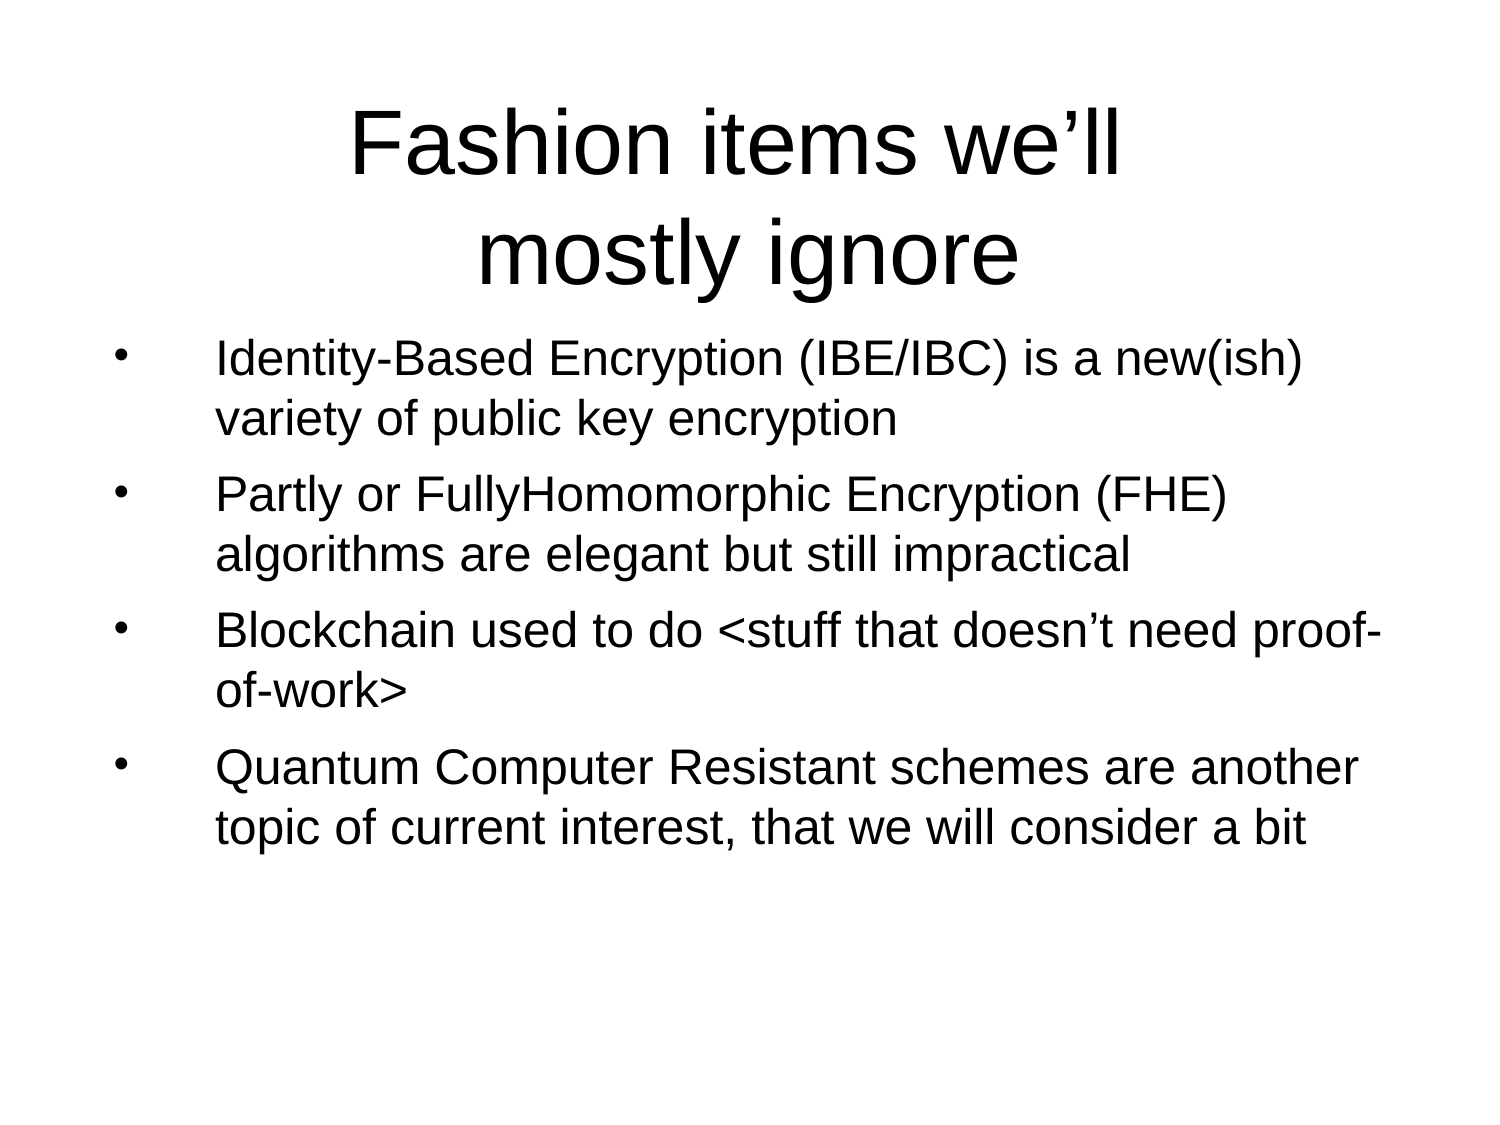

# Fashion items we’ll mostly ignore
Identity-Based Encryption (IBE/IBC) is a new(ish) variety of public key encryption
Partly or FullyHomomorphic Encryption (FHE) algorithms are elegant but still impractical
Blockchain used to do <stuff that doesn’t need proof-of-work>
Quantum Computer Resistant schemes are another topic of current interest, that we will consider a bit